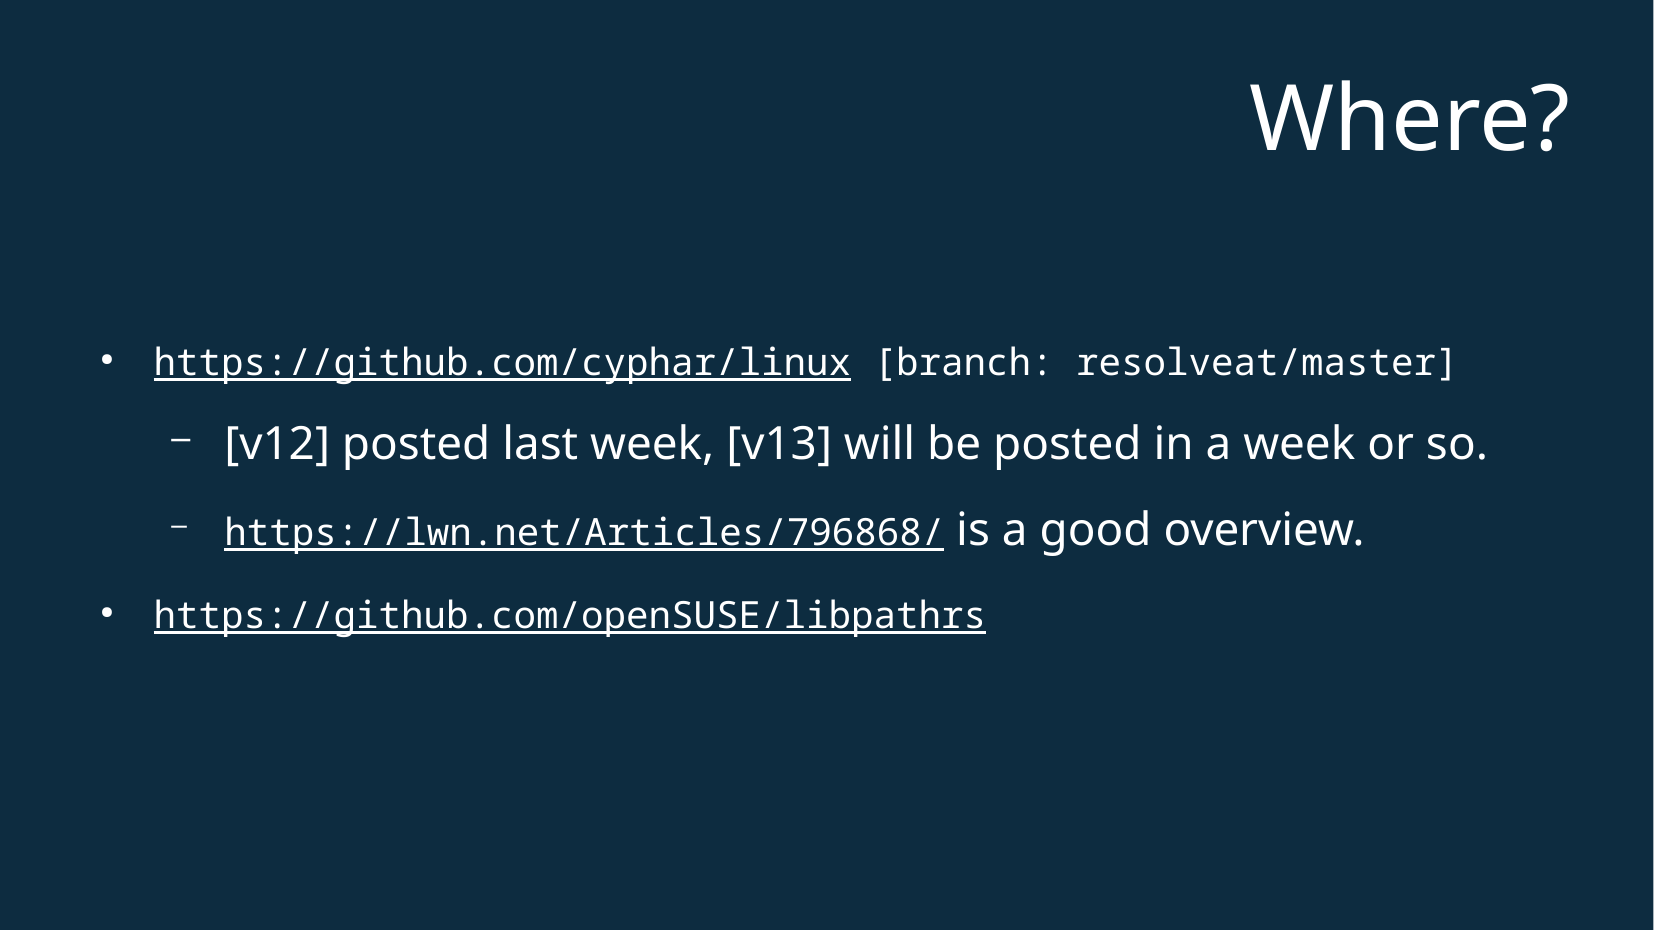

# Where?
https://github.com/cyphar/linux [branch: resolveat/master]
[v12] posted last week, [v13] will be posted in a week or so.
https://lwn.net/Articles/796868/ is a good overview.
https://github.com/openSUSE/libpathrs